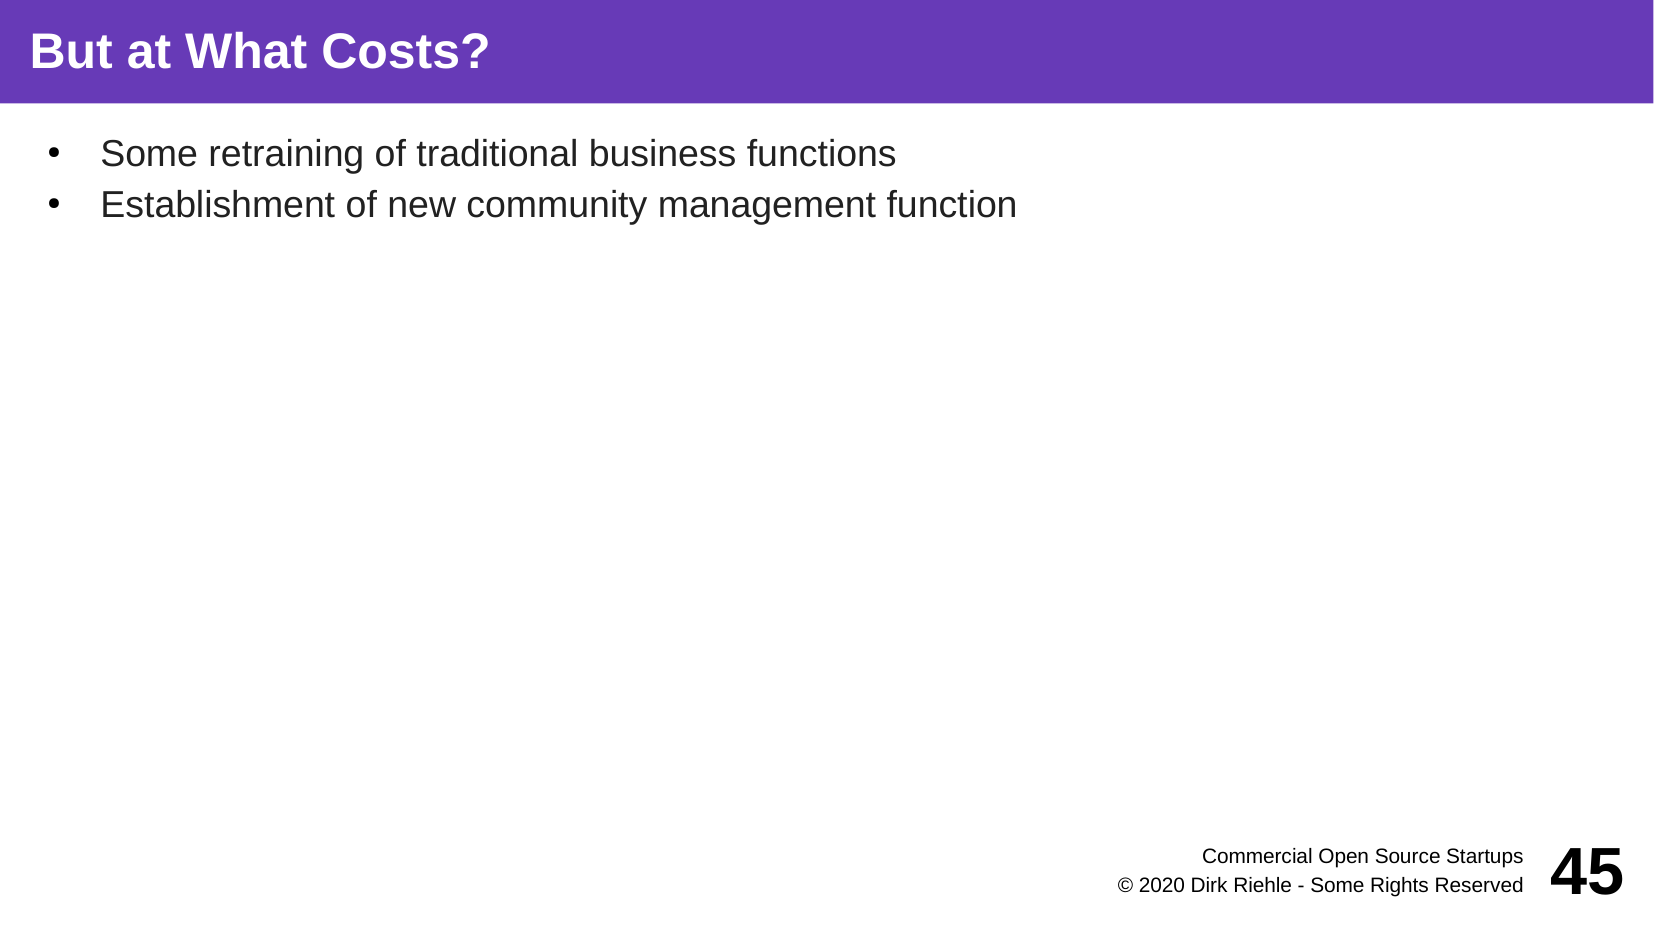

# But at What Costs?
Some retraining of traditional business functions
Establishment of new community management function
Commercial Open Source Startups
45
© 2020 Dirk Riehle - Some Rights Reserved